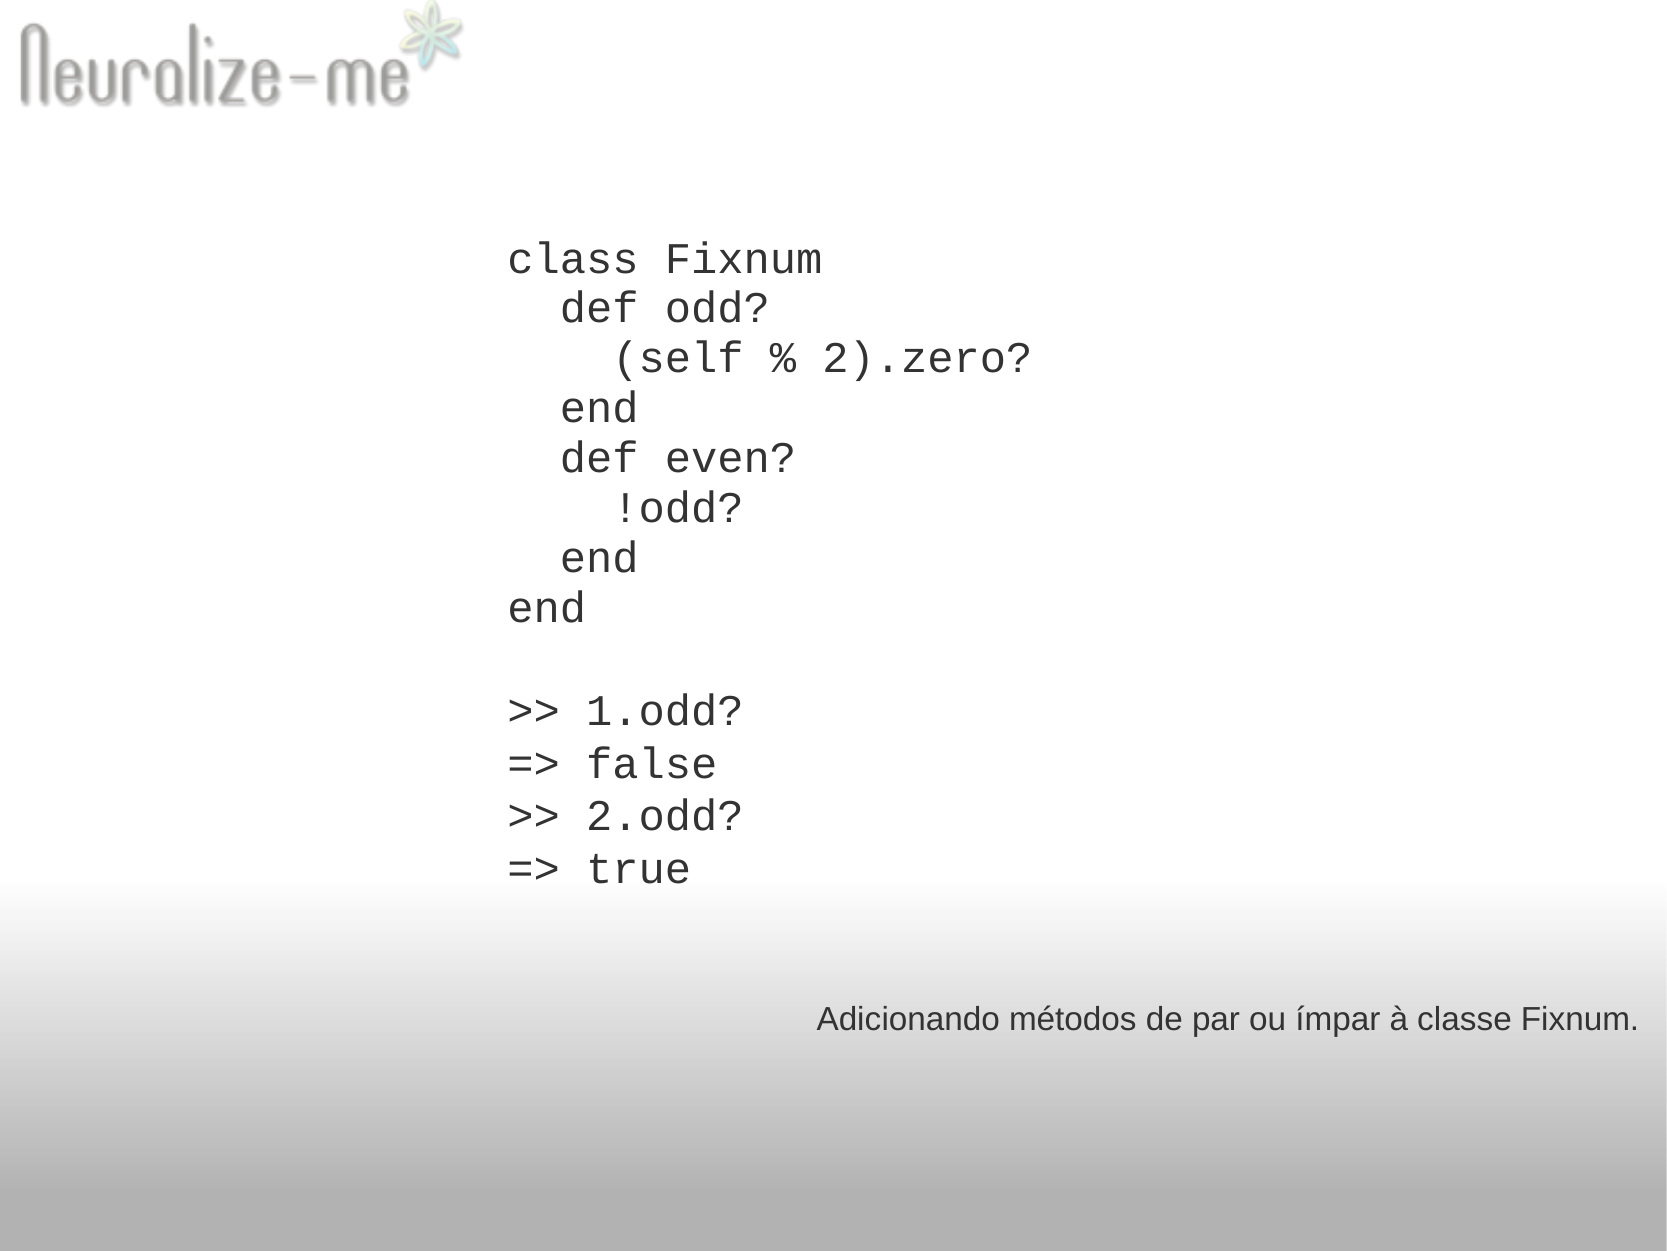

class Fixnum
  def odd?
    (self % 2).zero?
  end
  def even?
    !odd?
  end
end
>> 1.odd?
=> false
>> 2.odd?
=> true
Adicionando métodos de par ou ímpar à classe Fixnum.